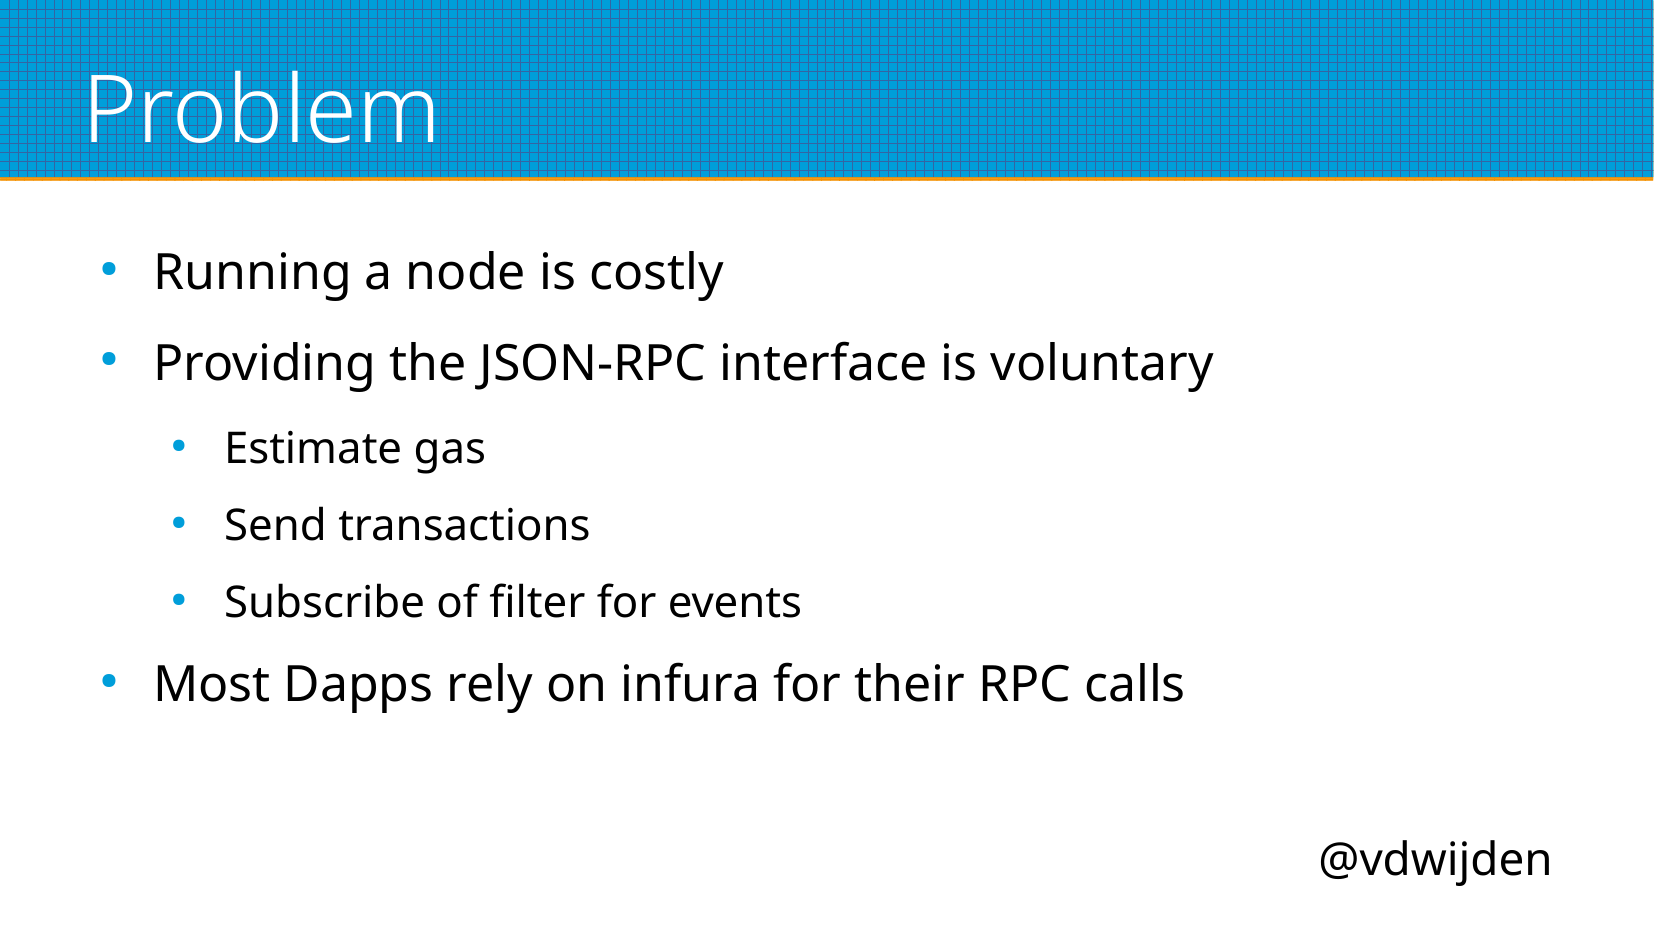

# Problem
Running a node is costly
Providing the JSON-RPC interface is voluntary
Estimate gas
Send transactions
Subscribe of filter for events
Most Dapps rely on infura for their RPC calls
@vdwijden